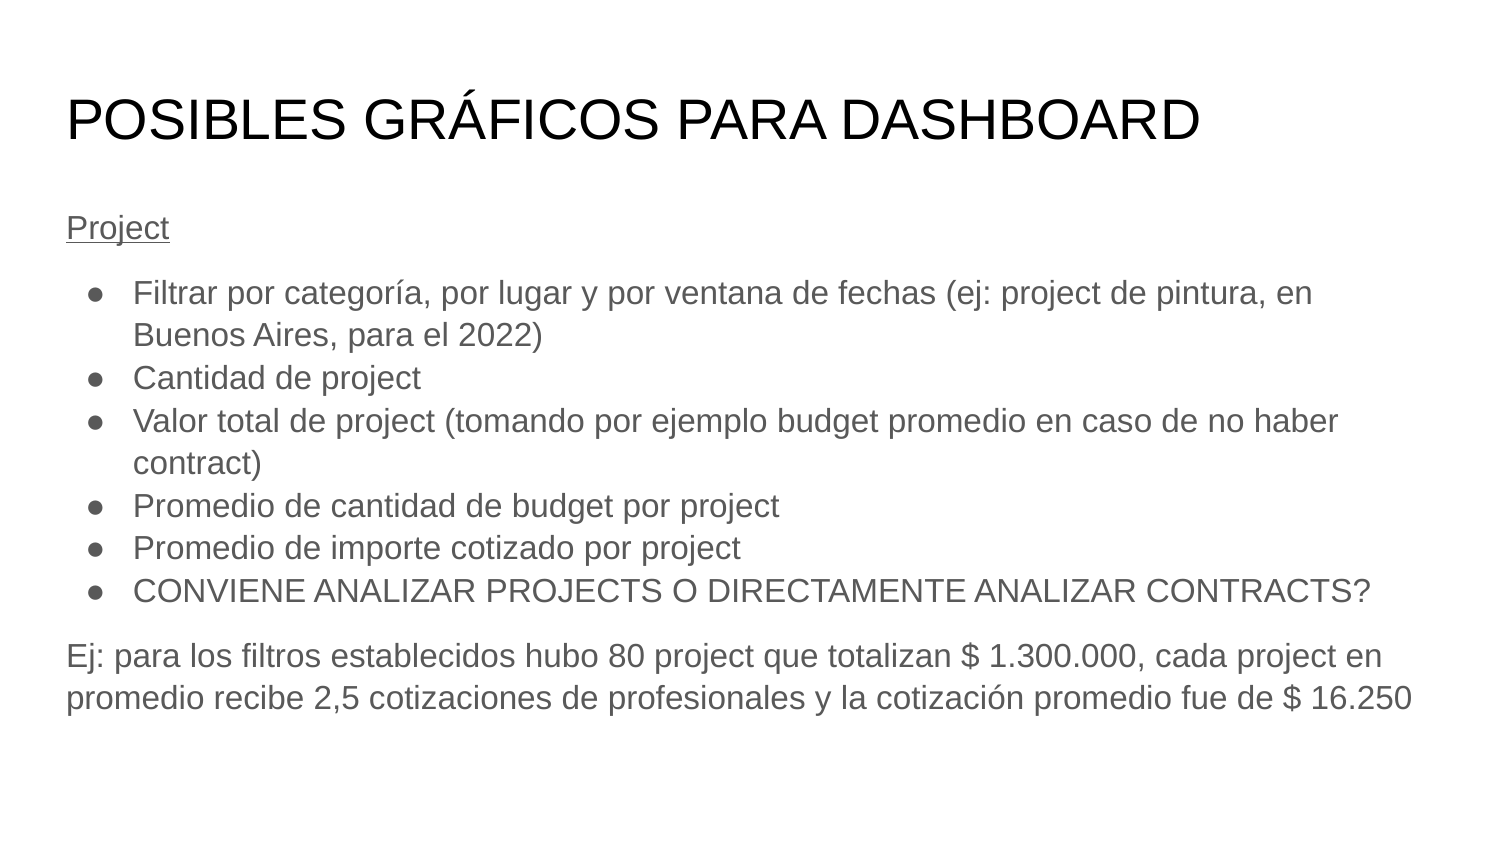

# POSIBLES GRÁFICOS PARA DASHBOARD
Project
Filtrar por categoría, por lugar y por ventana de fechas (ej: project de pintura, en Buenos Aires, para el 2022)
Cantidad de project
Valor total de project (tomando por ejemplo budget promedio en caso de no haber contract)
Promedio de cantidad de budget por project
Promedio de importe cotizado por project
CONVIENE ANALIZAR PROJECTS O DIRECTAMENTE ANALIZAR CONTRACTS?
Ej: para los filtros establecidos hubo 80 project que totalizan $ 1.300.000, cada project en promedio recibe 2,5 cotizaciones de profesionales y la cotización promedio fue de $ 16.250